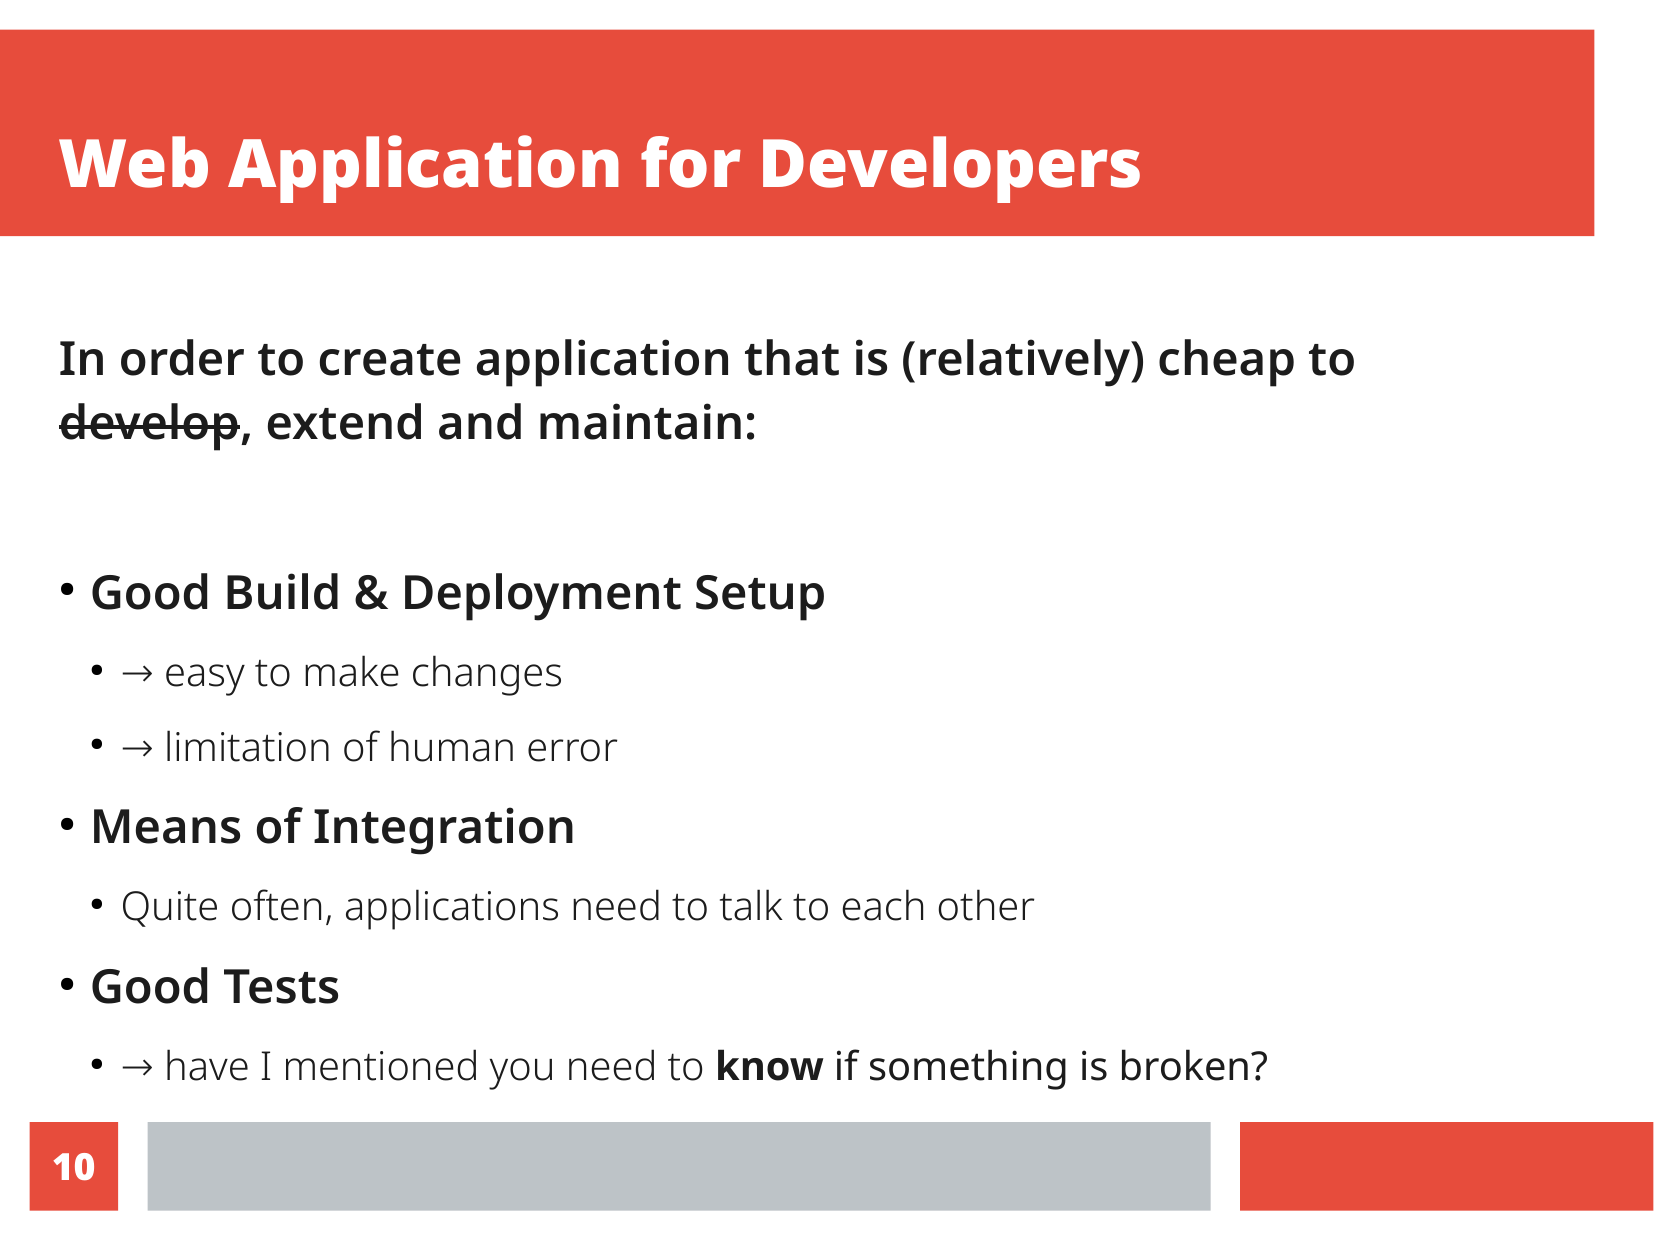

# Web Application for Developers
In order to create application that is (relatively) cheap to develop, extend and maintain:
Good Build & Deployment Setup
→ easy to make changes
→ limitation of human error
Means of Integration
Quite often, applications need to talk to each other
Good Tests
→ have I mentioned you need to know if something is broken?
10